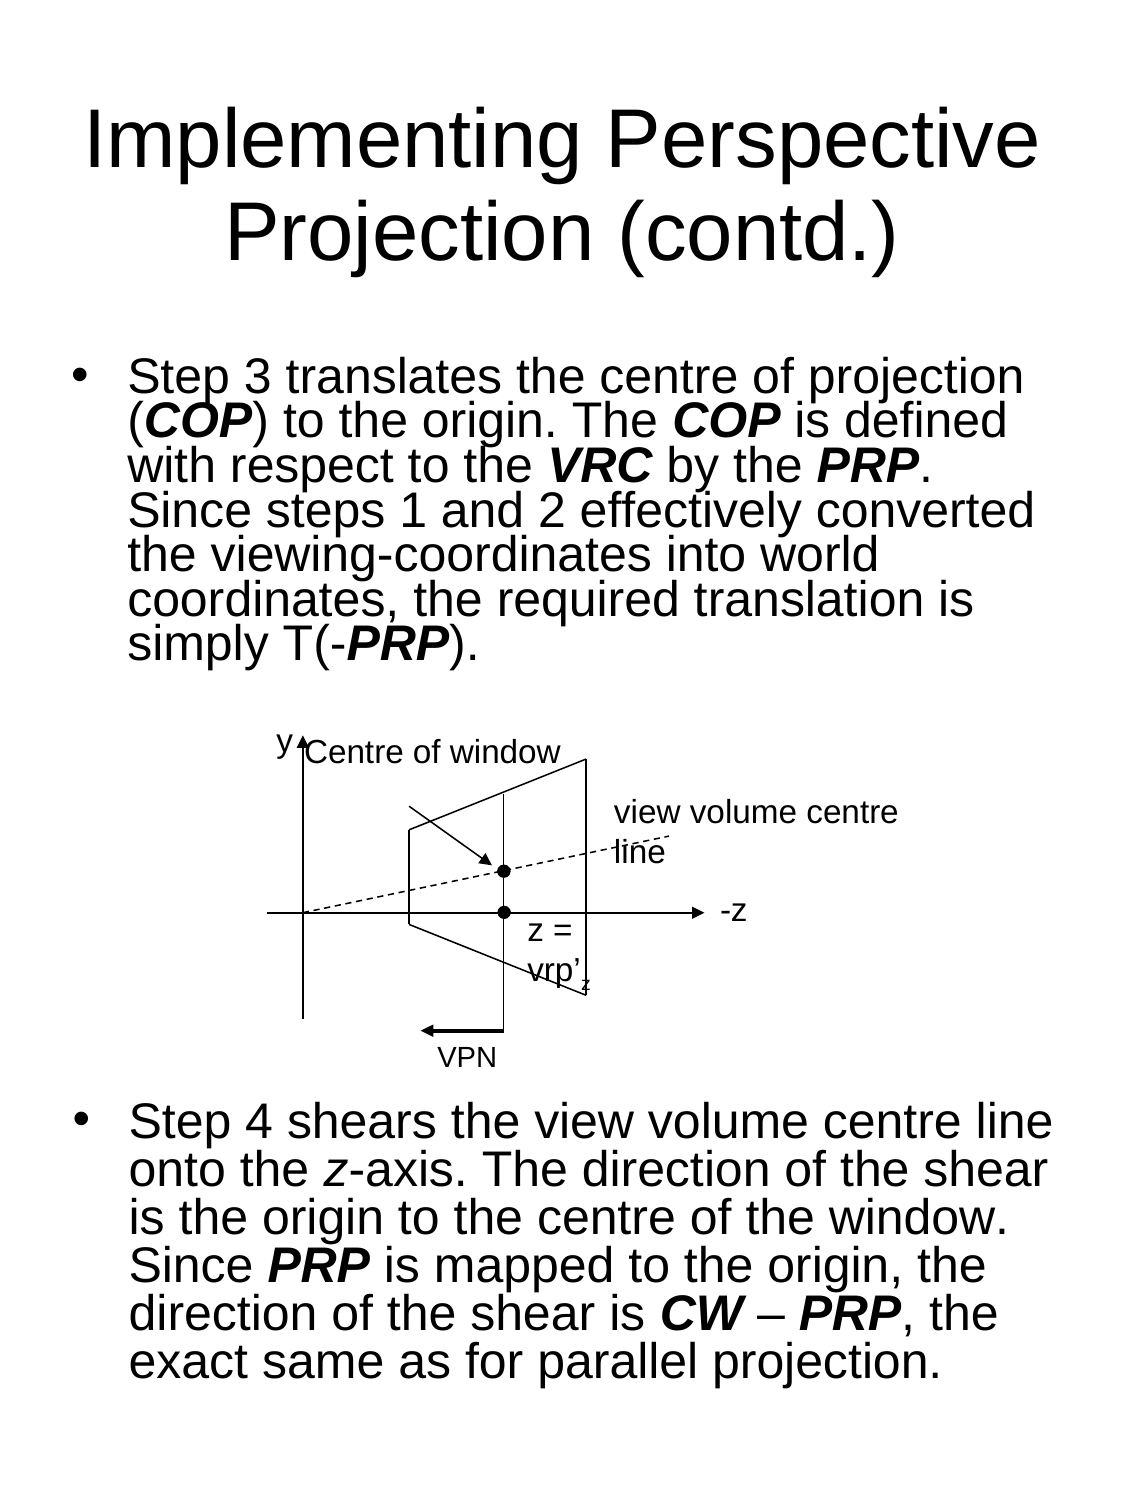

# Implementing Perspective Projection (contd.)
Step 3 translates the centre of projection (COP) to the origin. The COP is defined with respect to the VRC by the PRP. Since steps 1 and 2 effectively converted the viewing-coordinates into world coordinates, the required translation is simply T(-PRP).
y
Centre of window
view volume centre line
-z
z = vrp’z
VPN
Step 4 shears the view volume centre line onto the z-axis. The direction of the shear is the origin to the centre of the window. Since PRP is mapped to the origin, the direction of the shear is CW – PRP, the exact same as for parallel projection.